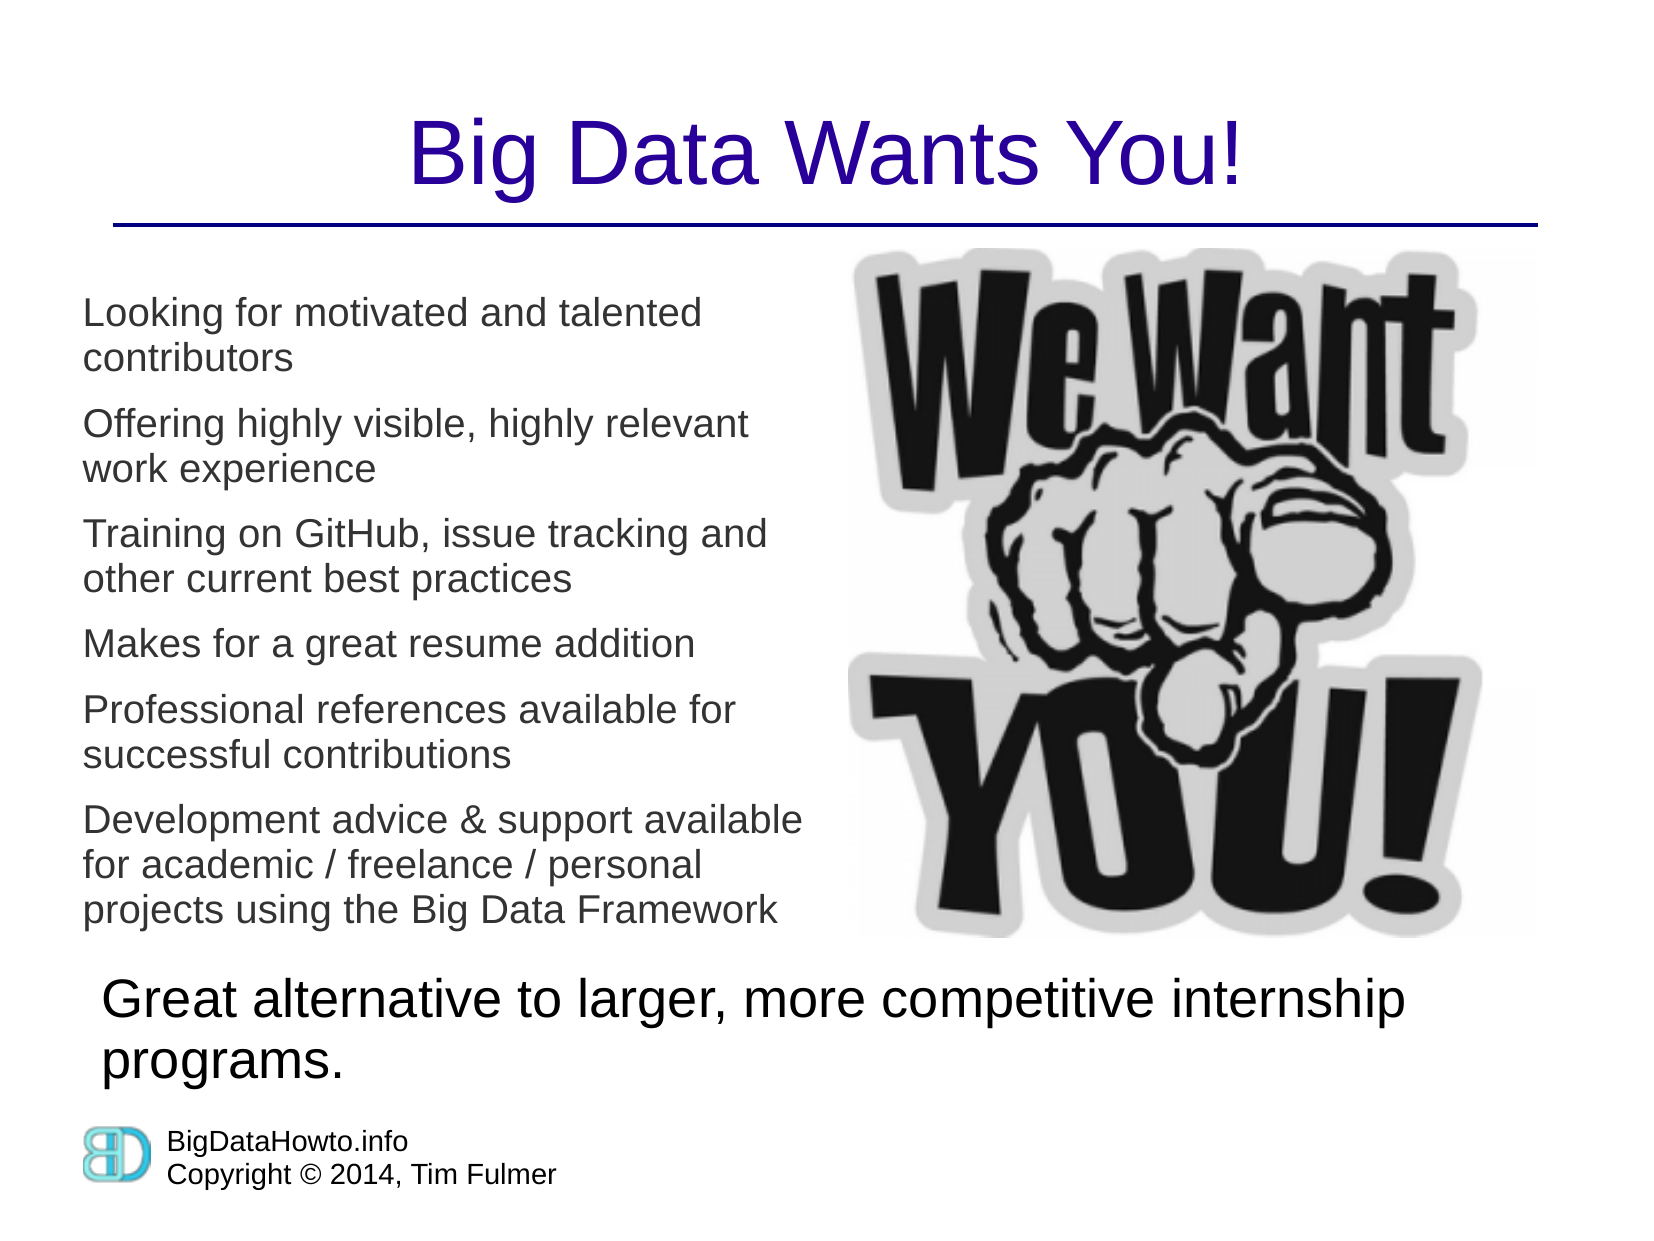

# Big Data Wants You!
Looking for motivated and talented contributors
Offering highly visible, highly relevant work experience
Training on GitHub, issue tracking and other current best practices
Makes for a great resume addition
Professional references available for successful contributions
Development advice & support available for academic / freelance / personal projects using the Big Data Framework
Great alternative to larger, more competitive internship programs.